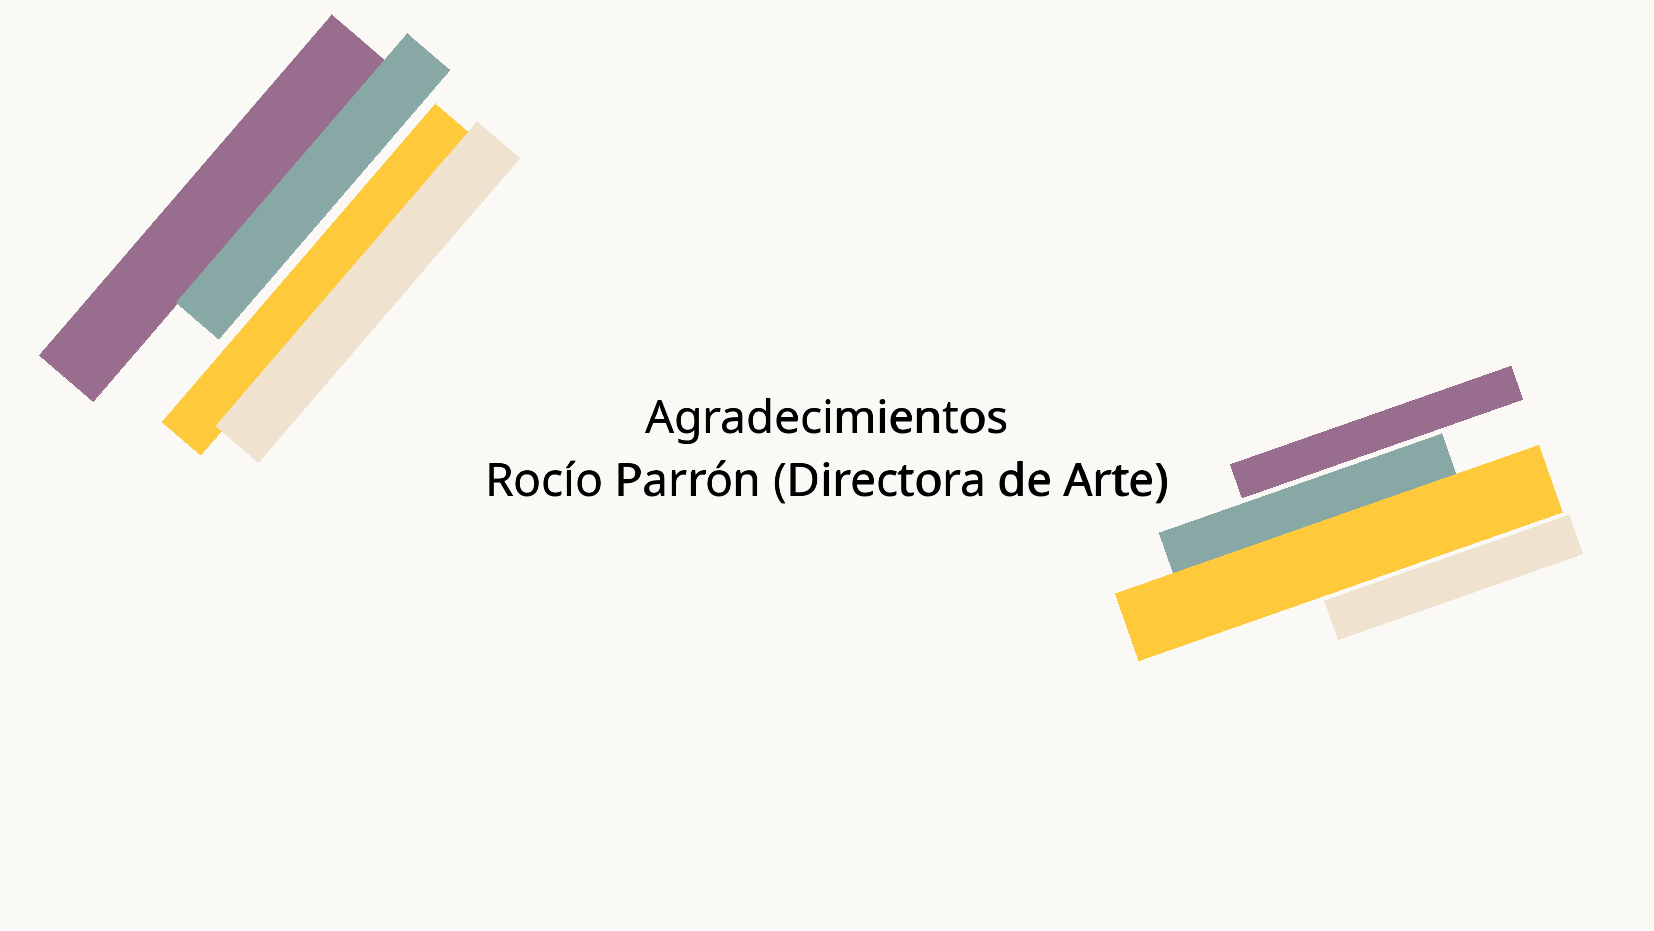

# Agradecimientos Rocío Parrón (Directora de Arte)